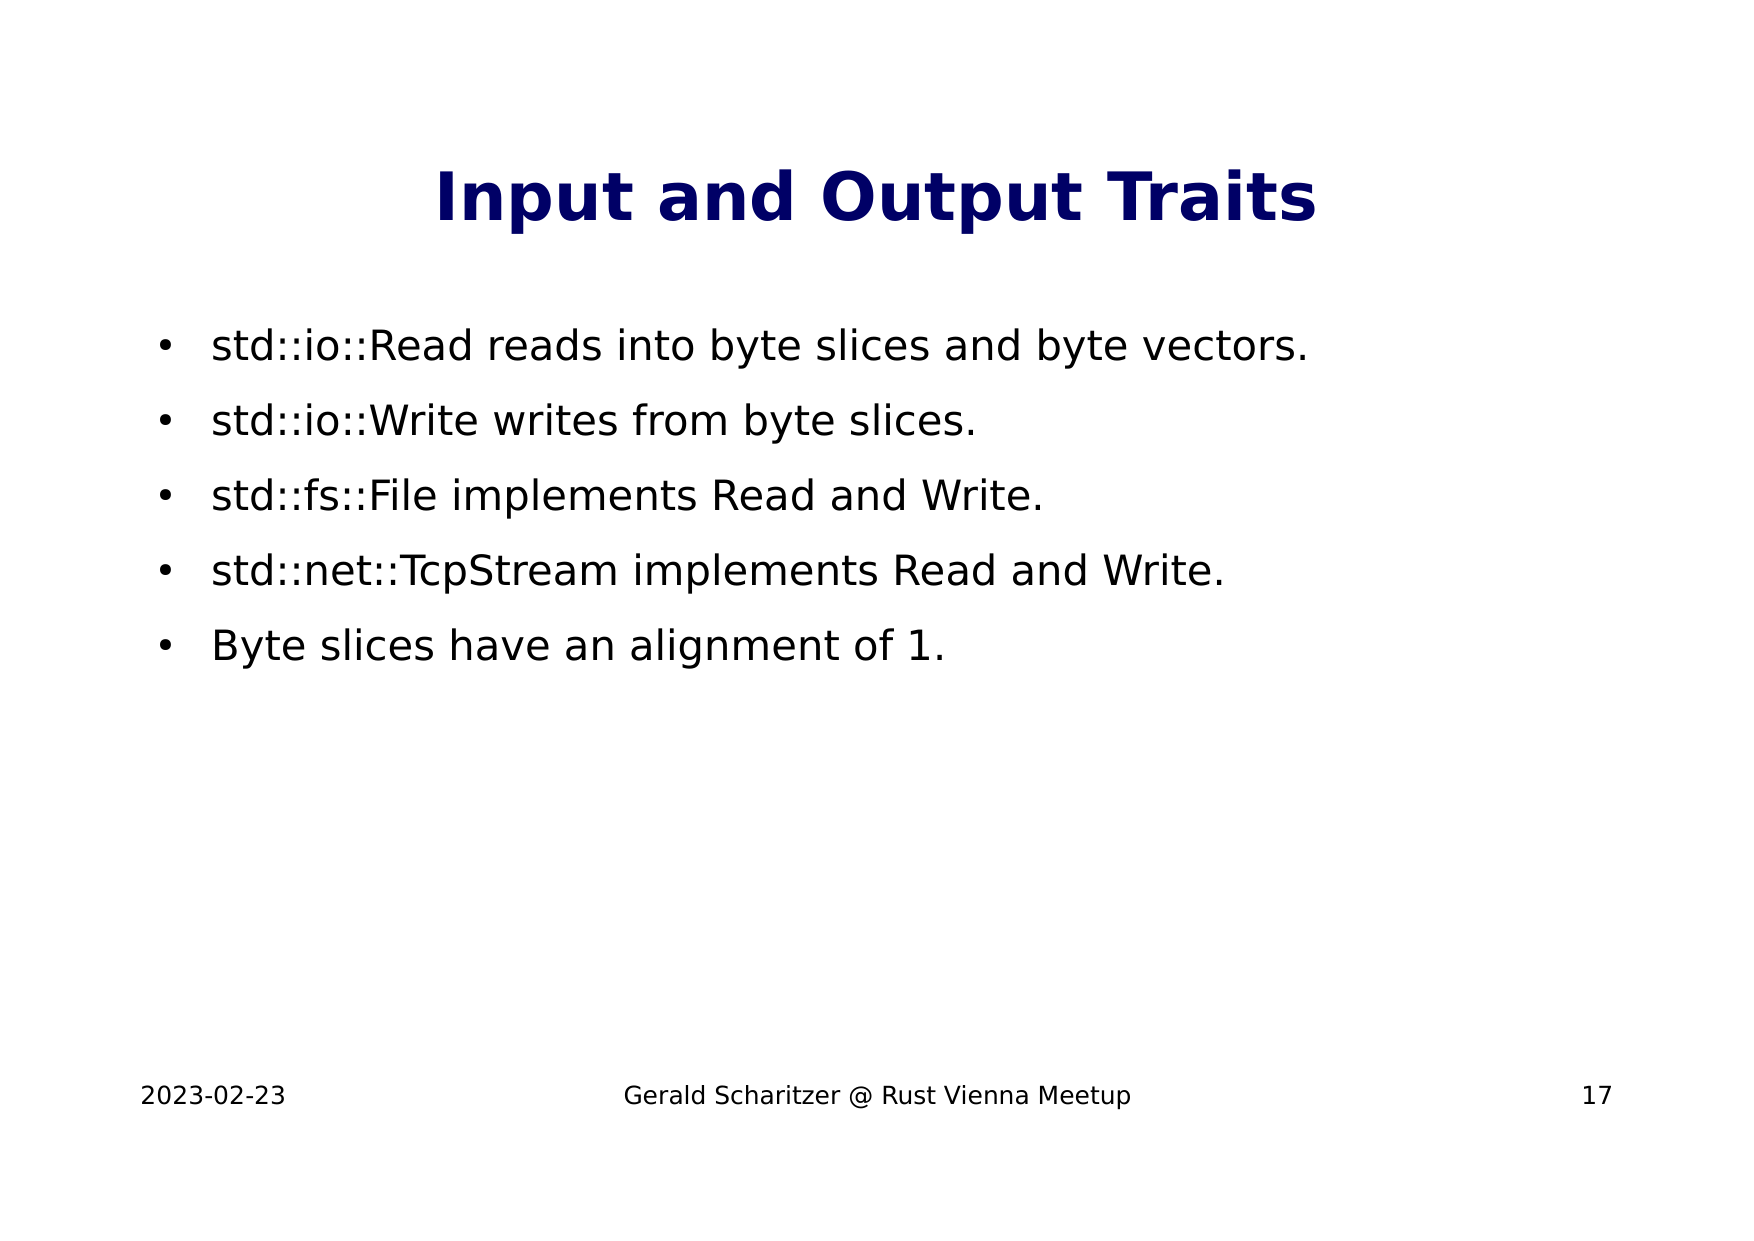

# Input and Output Traits
std::io::Read reads into byte slices and byte vectors.
std::io::Write writes from byte slices.
std::fs::File implements Read and Write.
std::net::TcpStream implements Read and Write.
Byte slices have an alignment of 1.
2023-02-23
Gerald Scharitzer @ Rust Vienna Meetup
17